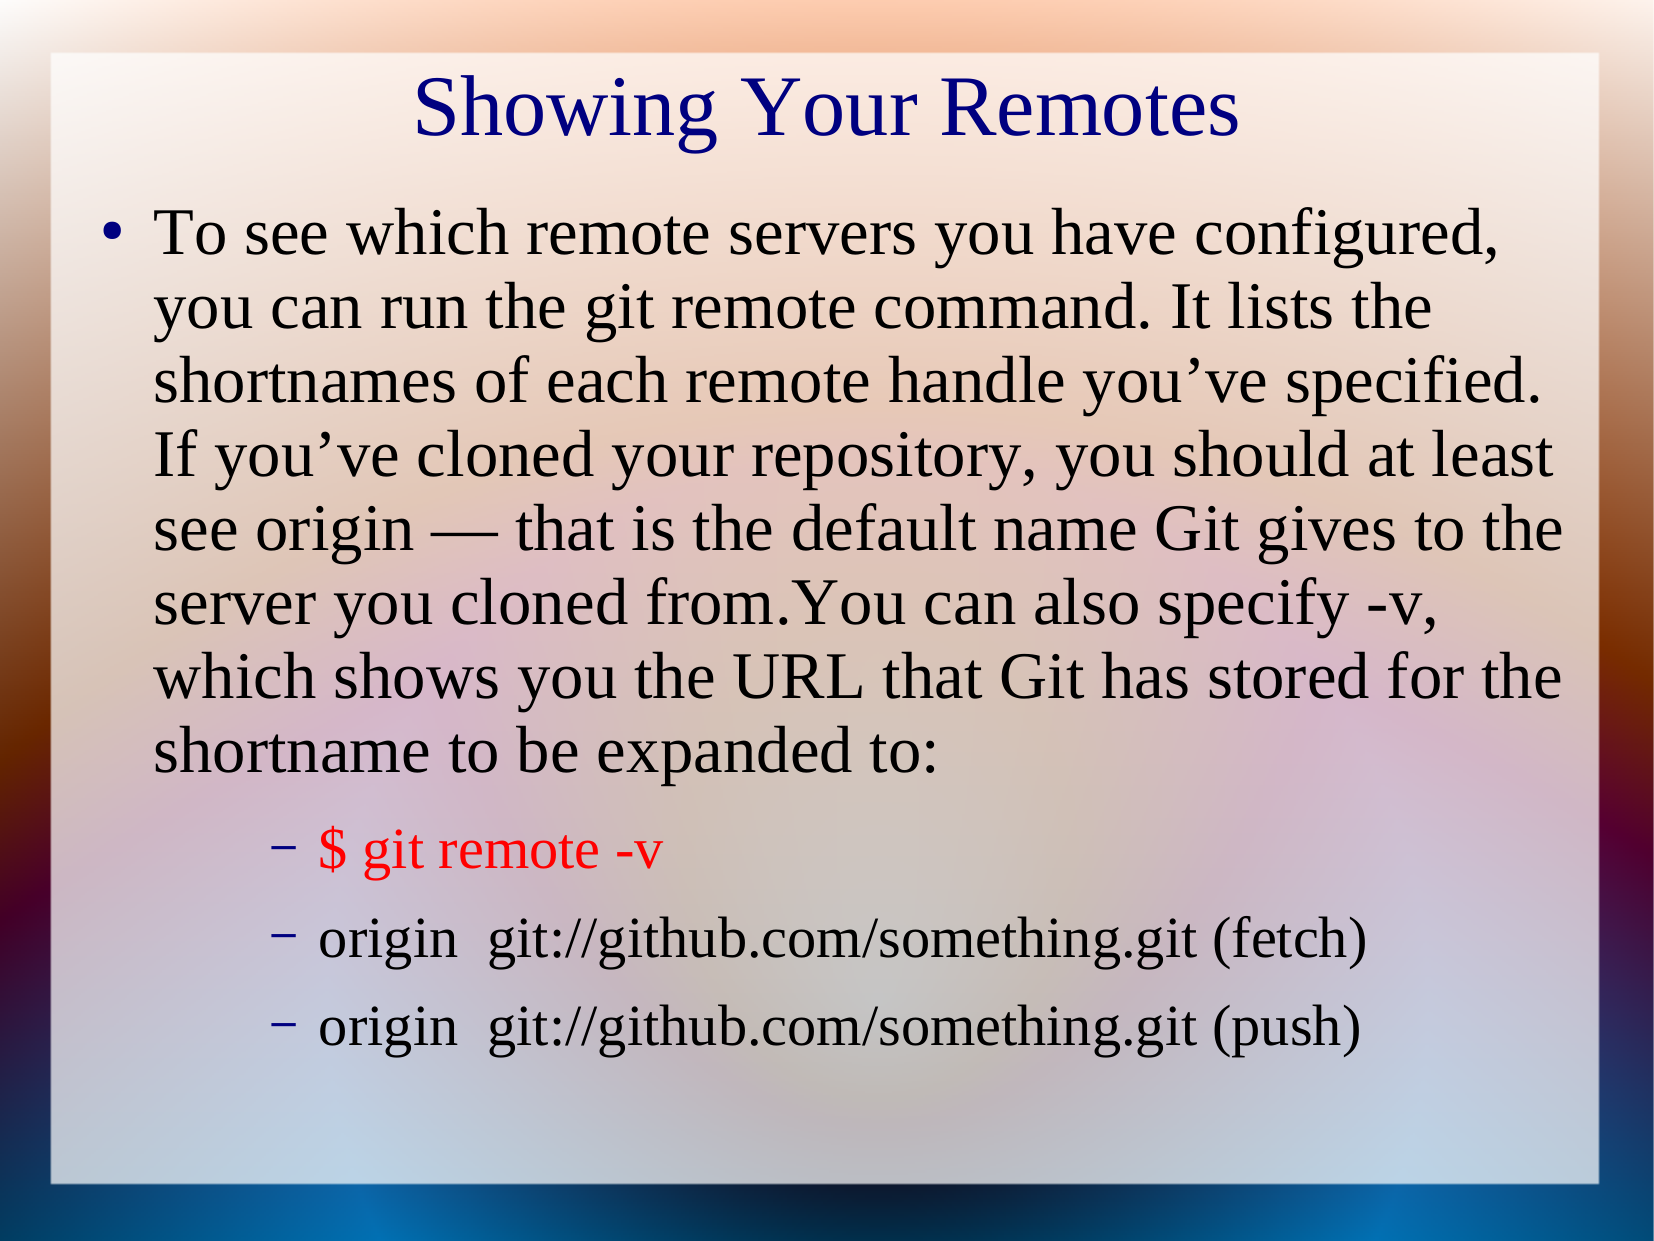

# Showing Your Remotes
To see which remote servers you have configured, you can run the git remote command. It lists the shortnames of each remote handle you’ve specified. If you’ve cloned your repository, you should at least see origin — that is the default name Git gives to the server you cloned from.You can also specify -v, which shows you the URL that Git has stored for the shortname to be expanded to:
$ git remote -v
origin git://github.com/something.git (fetch)
origin git://github.com/something.git (push)